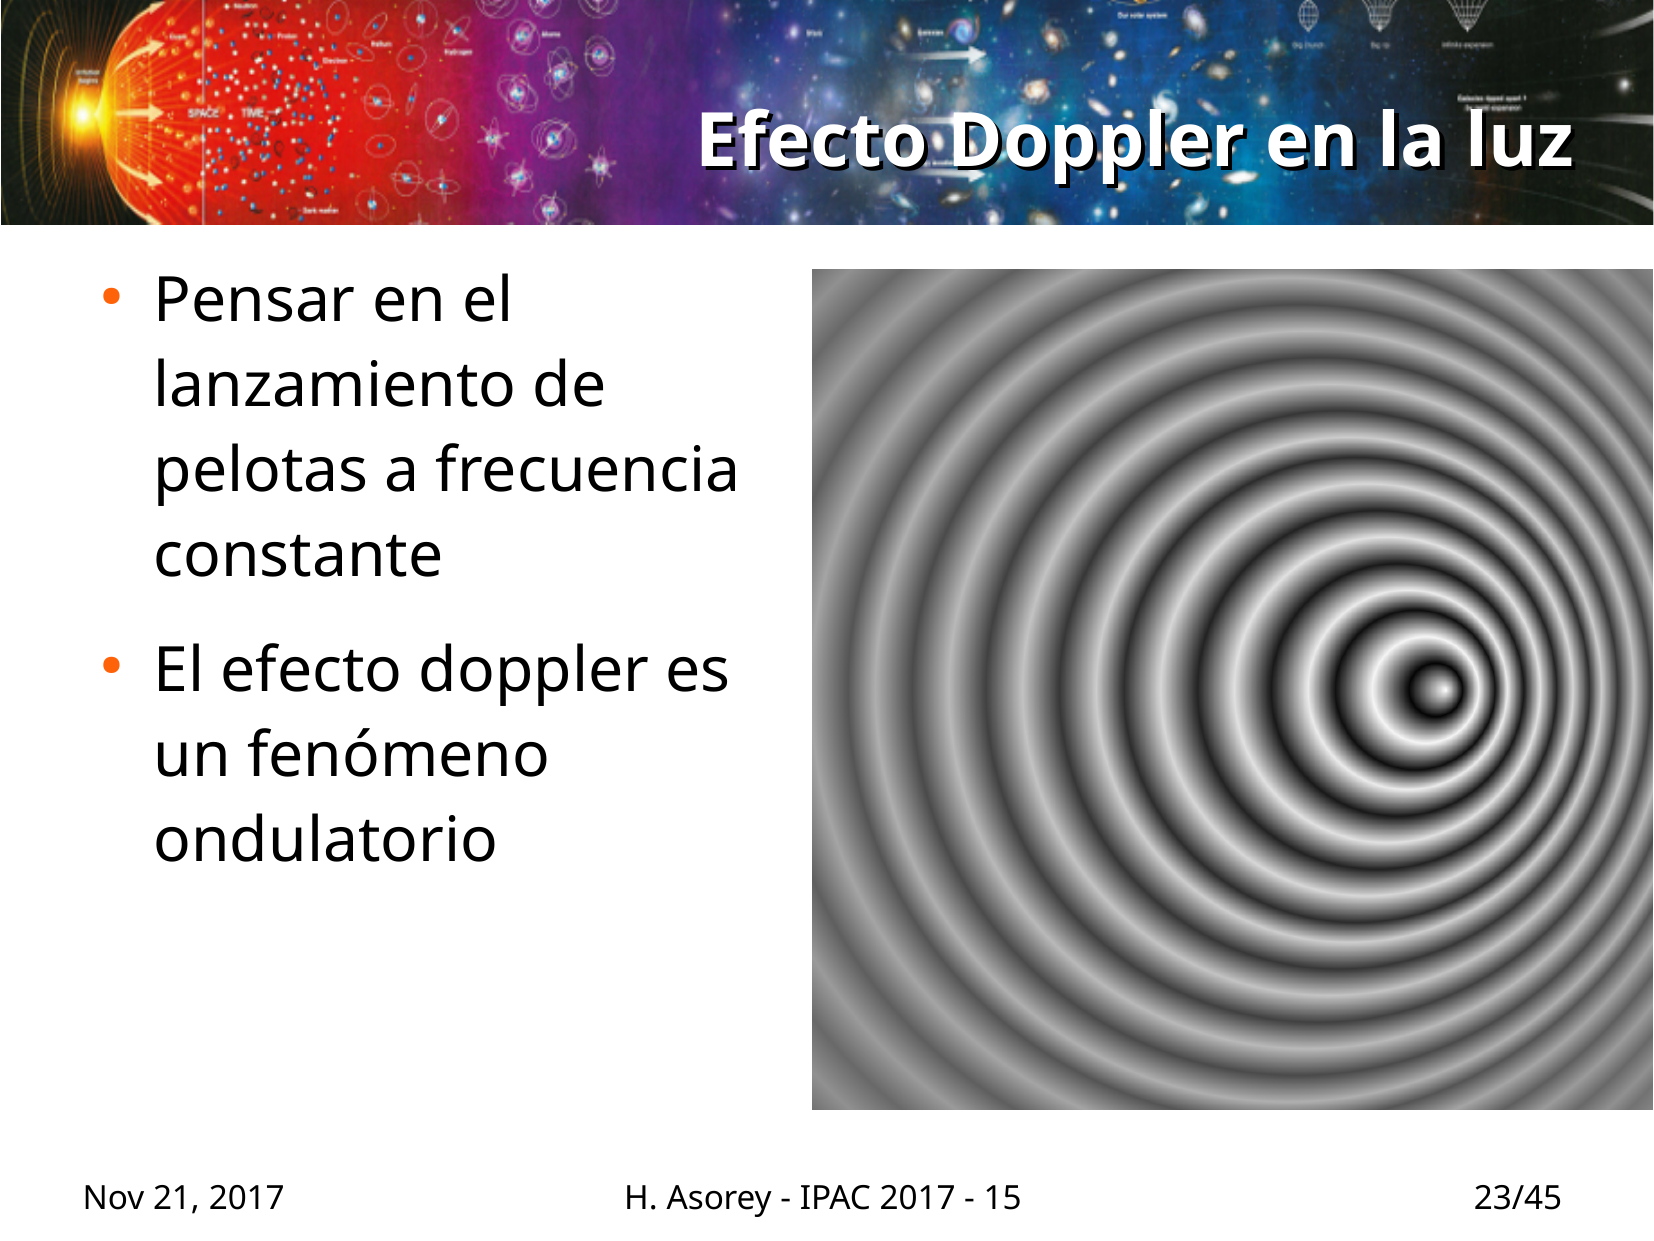

# Efecto Doppler en la luz
Pensar en el lanzamiento de pelotas a frecuencia constante
El efecto doppler es un fenómeno ondulatorio
Nov 21, 2017
H. Asorey - IPAC 2017 - 15
23